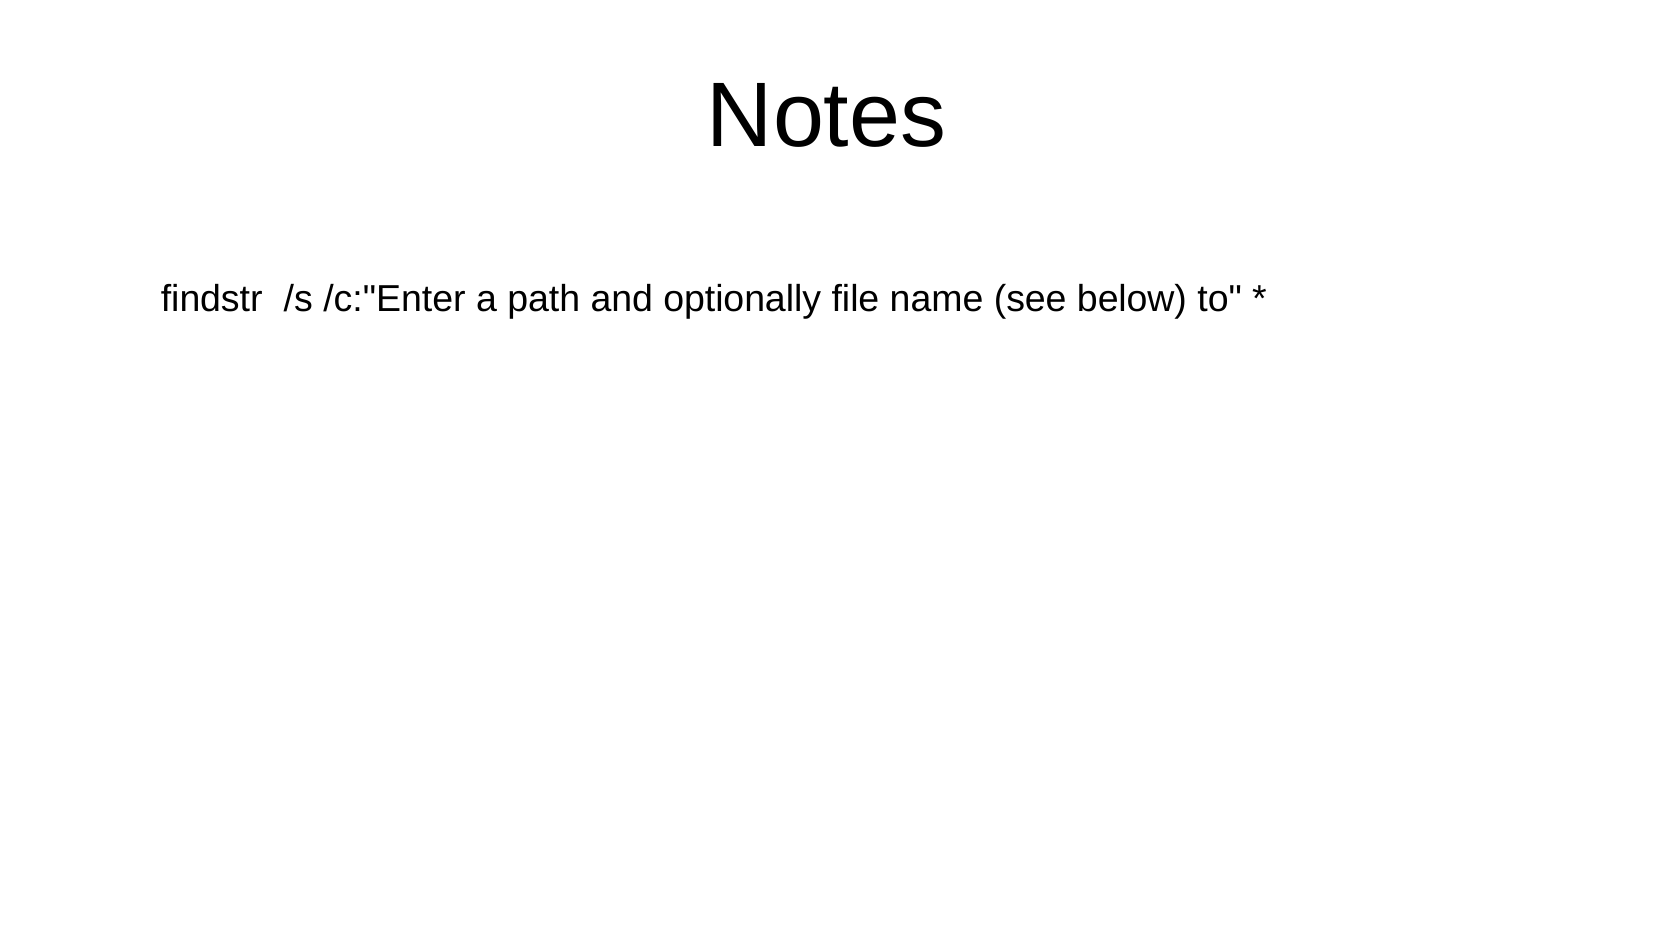

# Notes
findstr /s /c:"Enter a path and optionally file name (see below) to" *